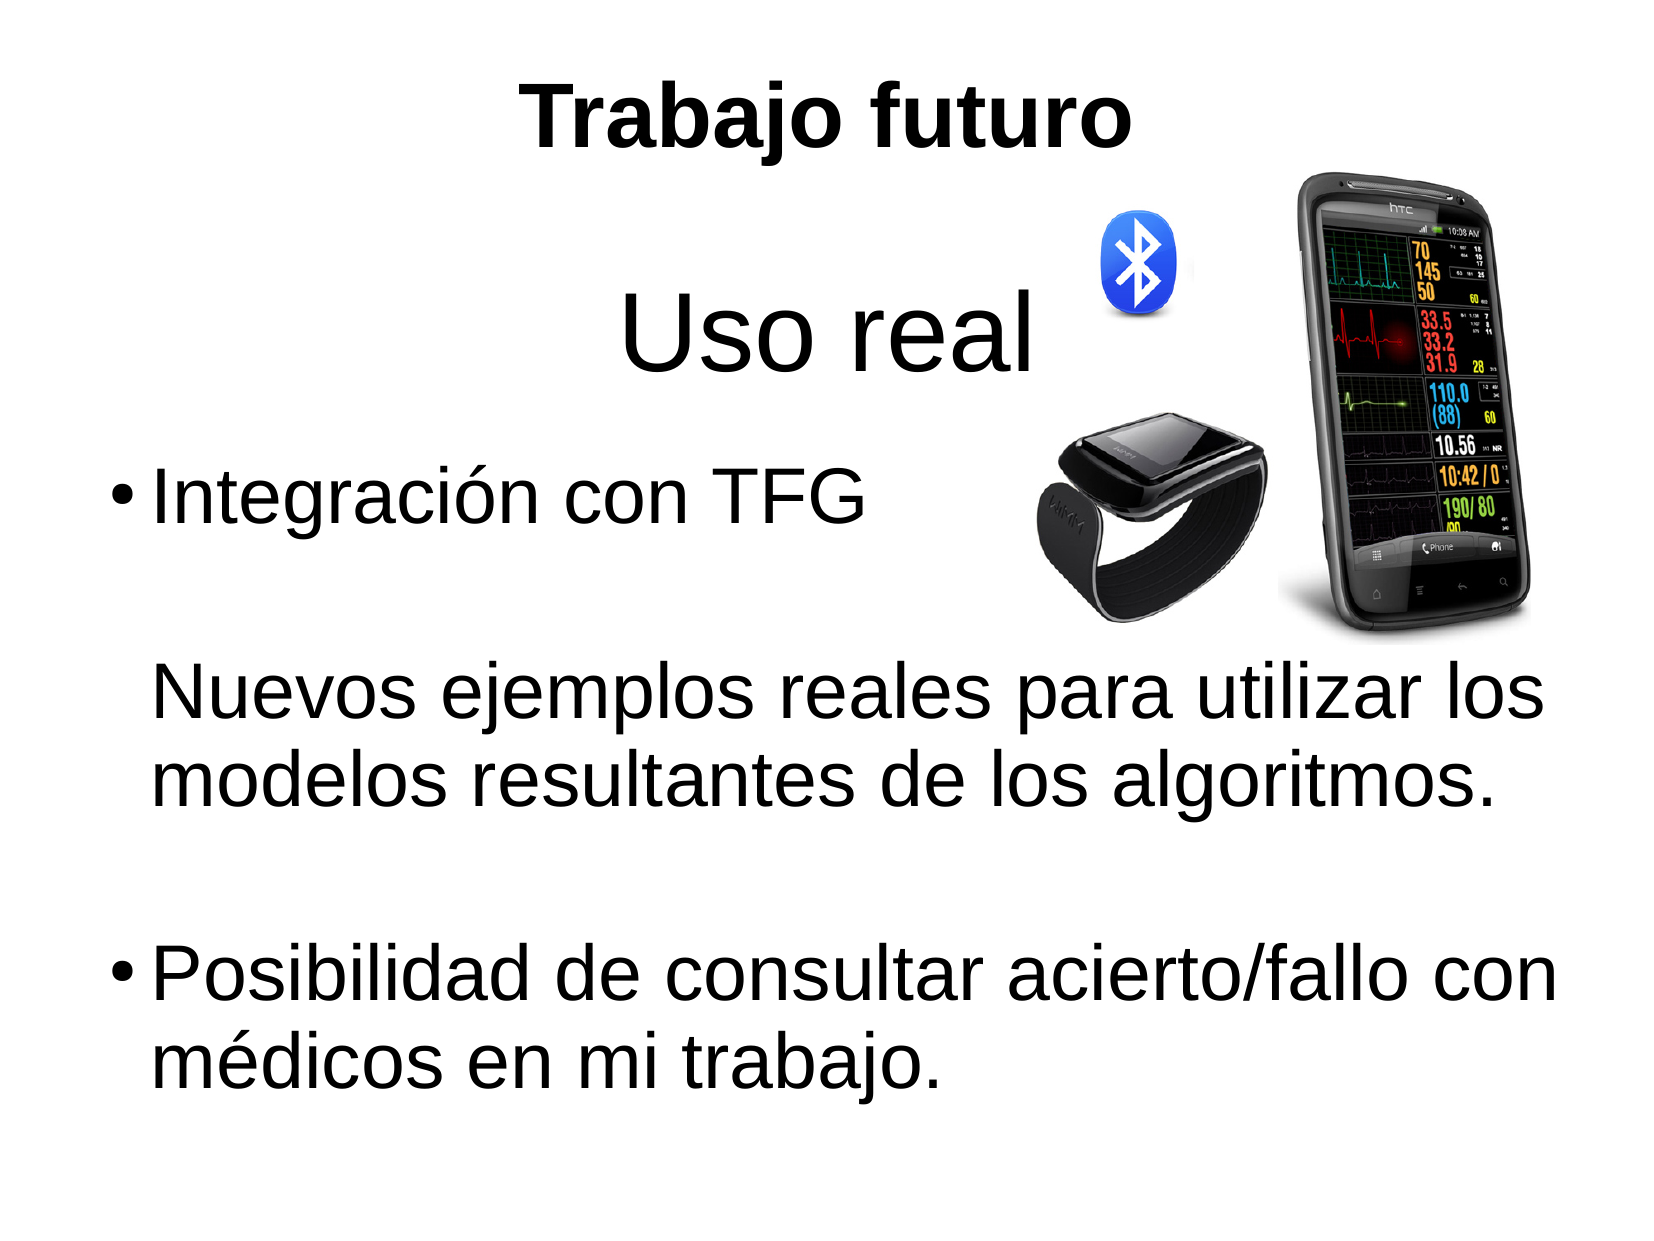

Trabajo futuro
Uso real
# Integración con TFG
Nuevos ejemplos reales para utilizar los modelos resultantes de los algoritmos.
Posibilidad de consultar acierto/fallo con médicos en mi trabajo.